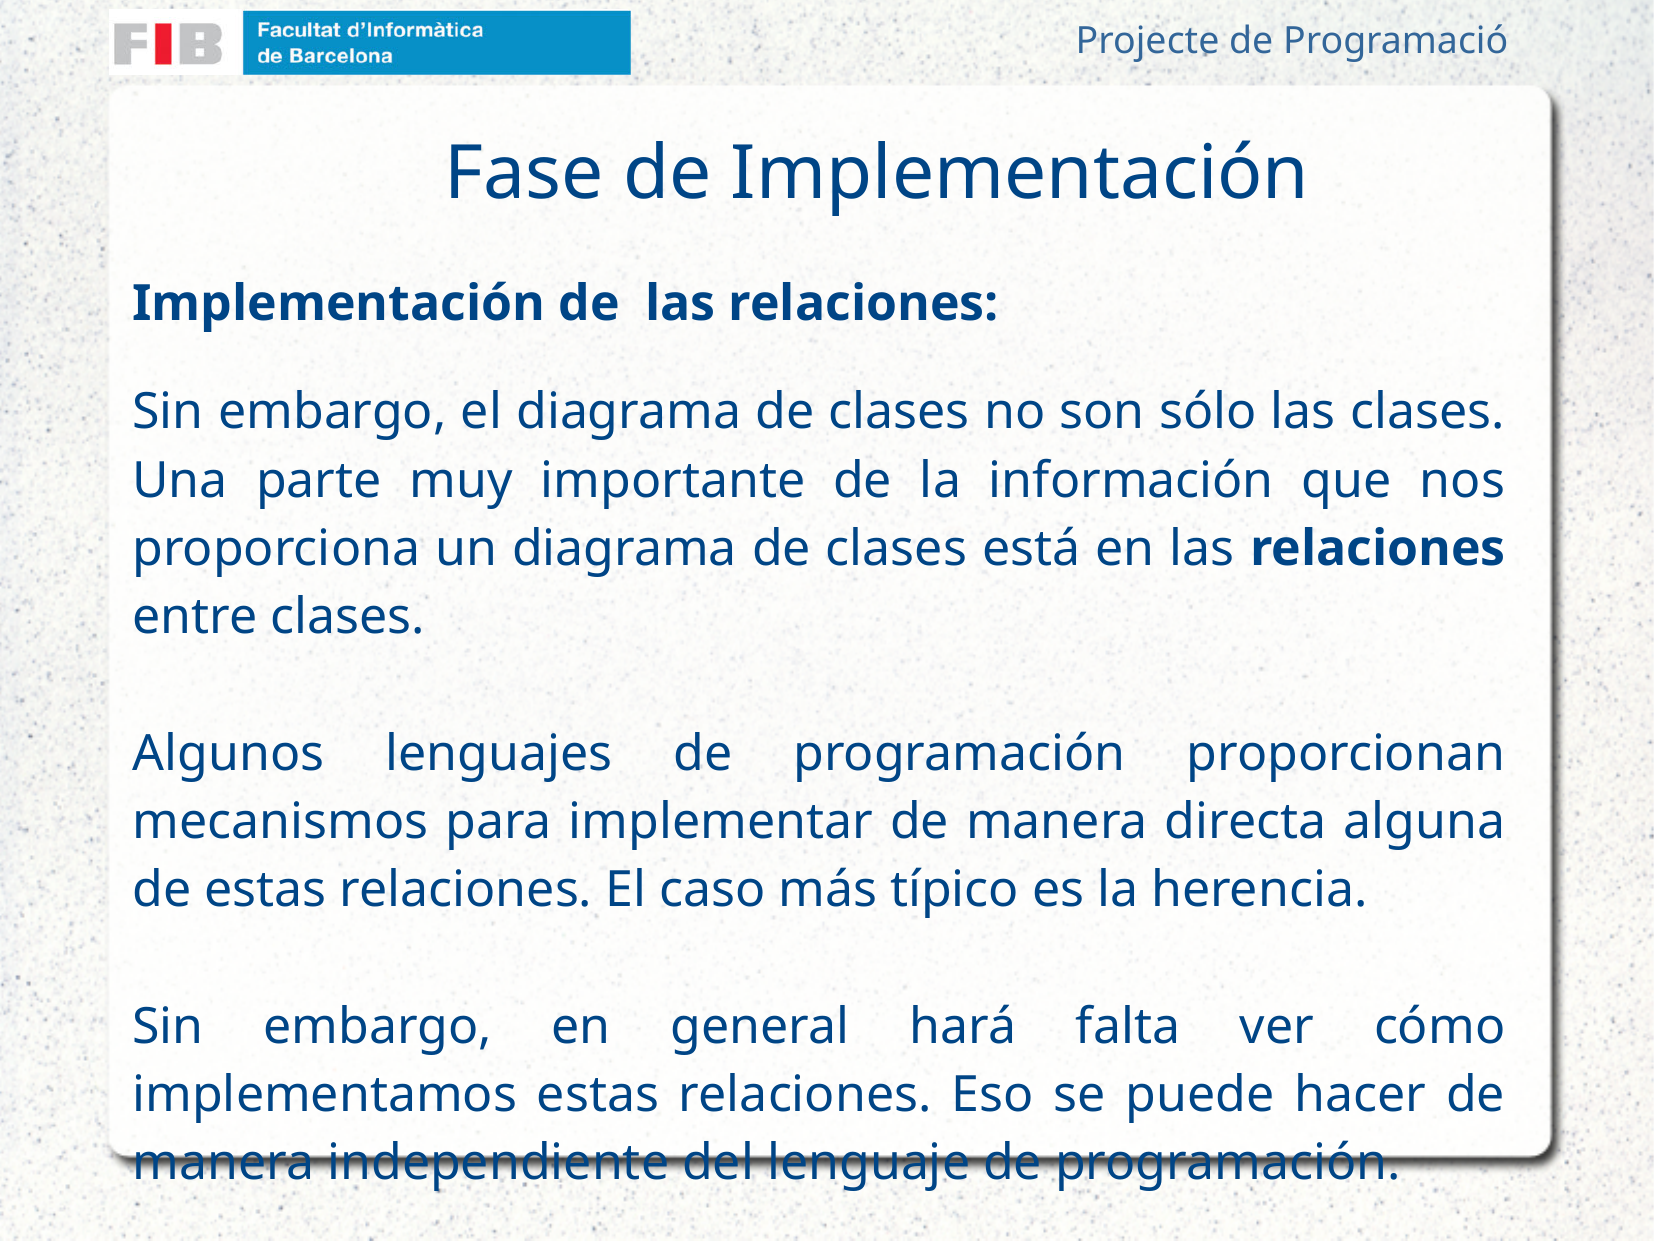

Projecte de Programació
Fase de Implementación
Implementación de las relaciones:
Sin embargo, el diagrama de clases no son sólo las clases. Una parte muy importante de la información que nos proporciona un diagrama de clases está en las relaciones entre clases.
Algunos lenguajes de programación proporcionan mecanismos para implementar de manera directa alguna de estas relaciones. El caso más típico es la herencia.
Sin embargo, en general hará falta ver cómo implementamos estas relaciones. Eso se puede hacer de manera independiente del lenguaje de programación.